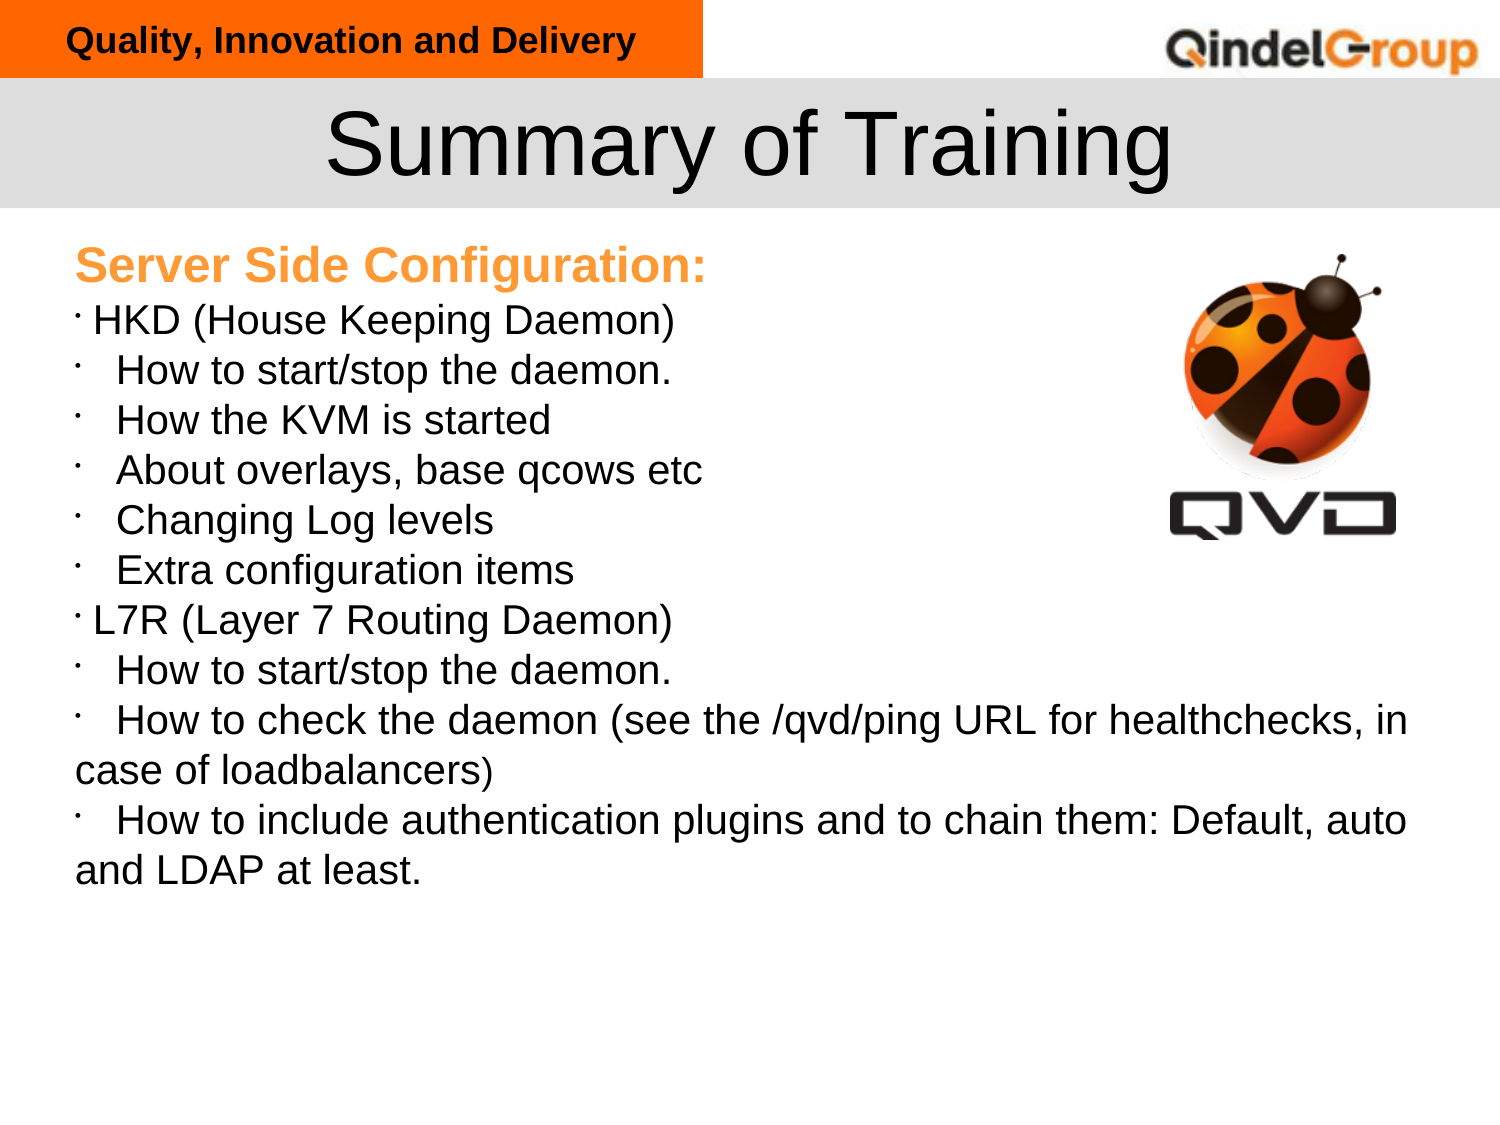

# Summary of Training
Server Side Configuration:
 HKD (House Keeping Daemon)
 How to start/stop the daemon.
 How the KVM is started
 About overlays, base qcows etc
 Changing Log levels
 Extra configuration items
 L7R (Layer 7 Routing Daemon)
 How to start/stop the daemon.
 How to check the daemon (see the /qvd/ping URL for healthchecks, in case of loadbalancers)
 How to include authentication plugins and to chain them: Default, auto and LDAP at least.